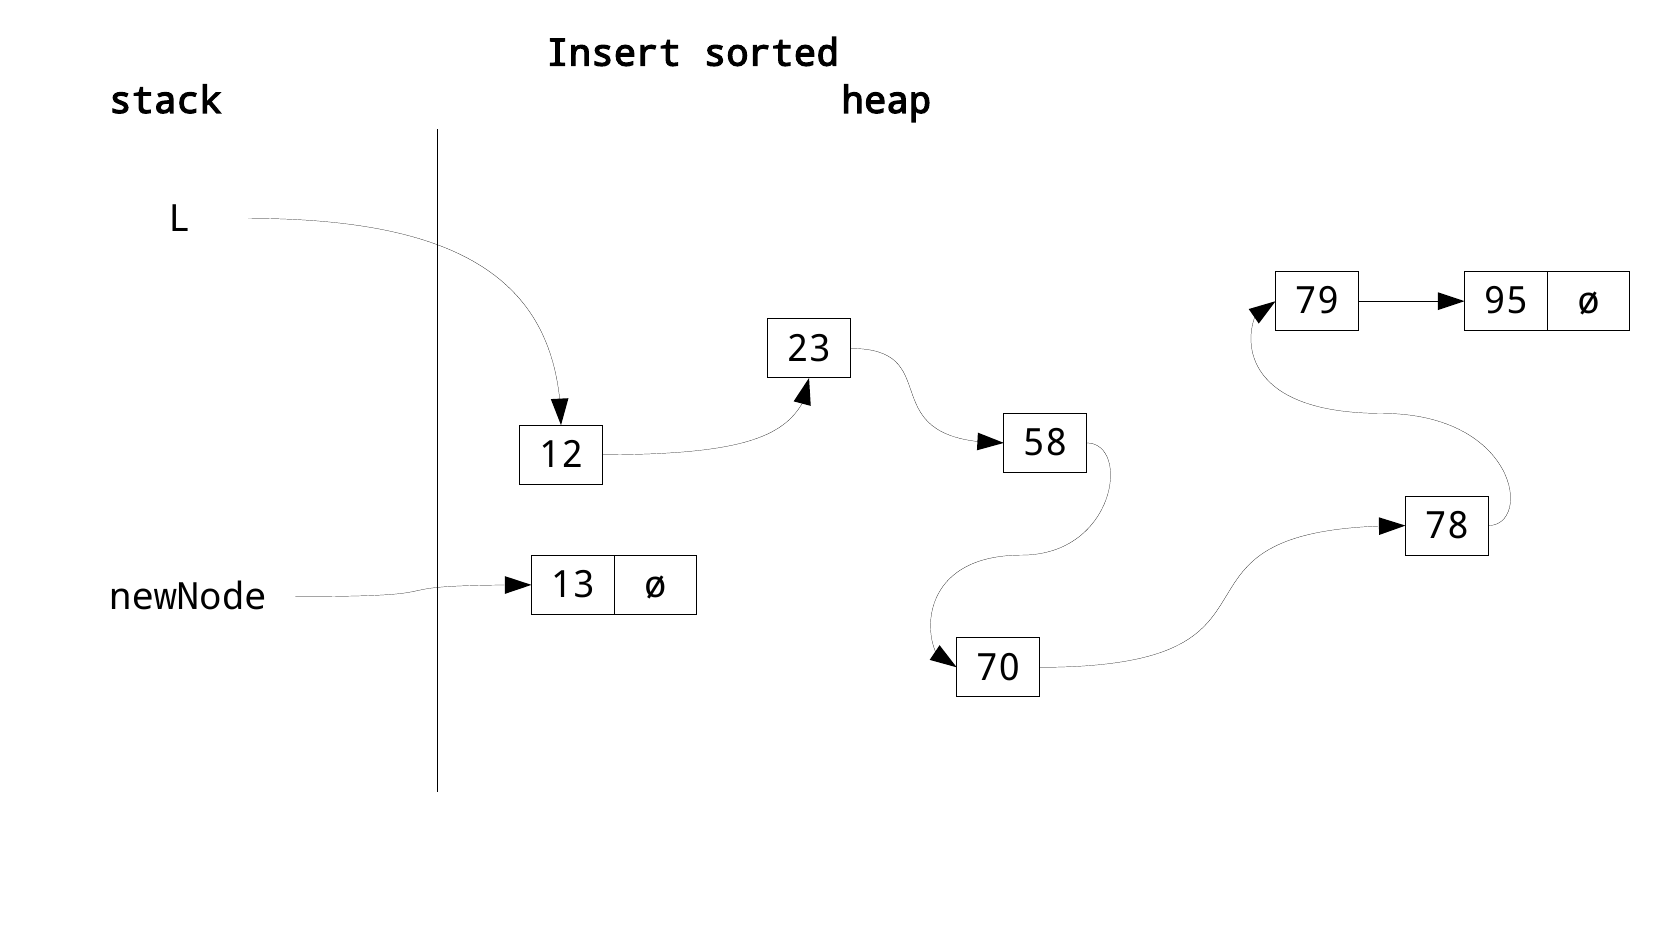

Insert sorted
stack
heap
L
79
95
ø
23
58
12
78
13
ø
newNode
70